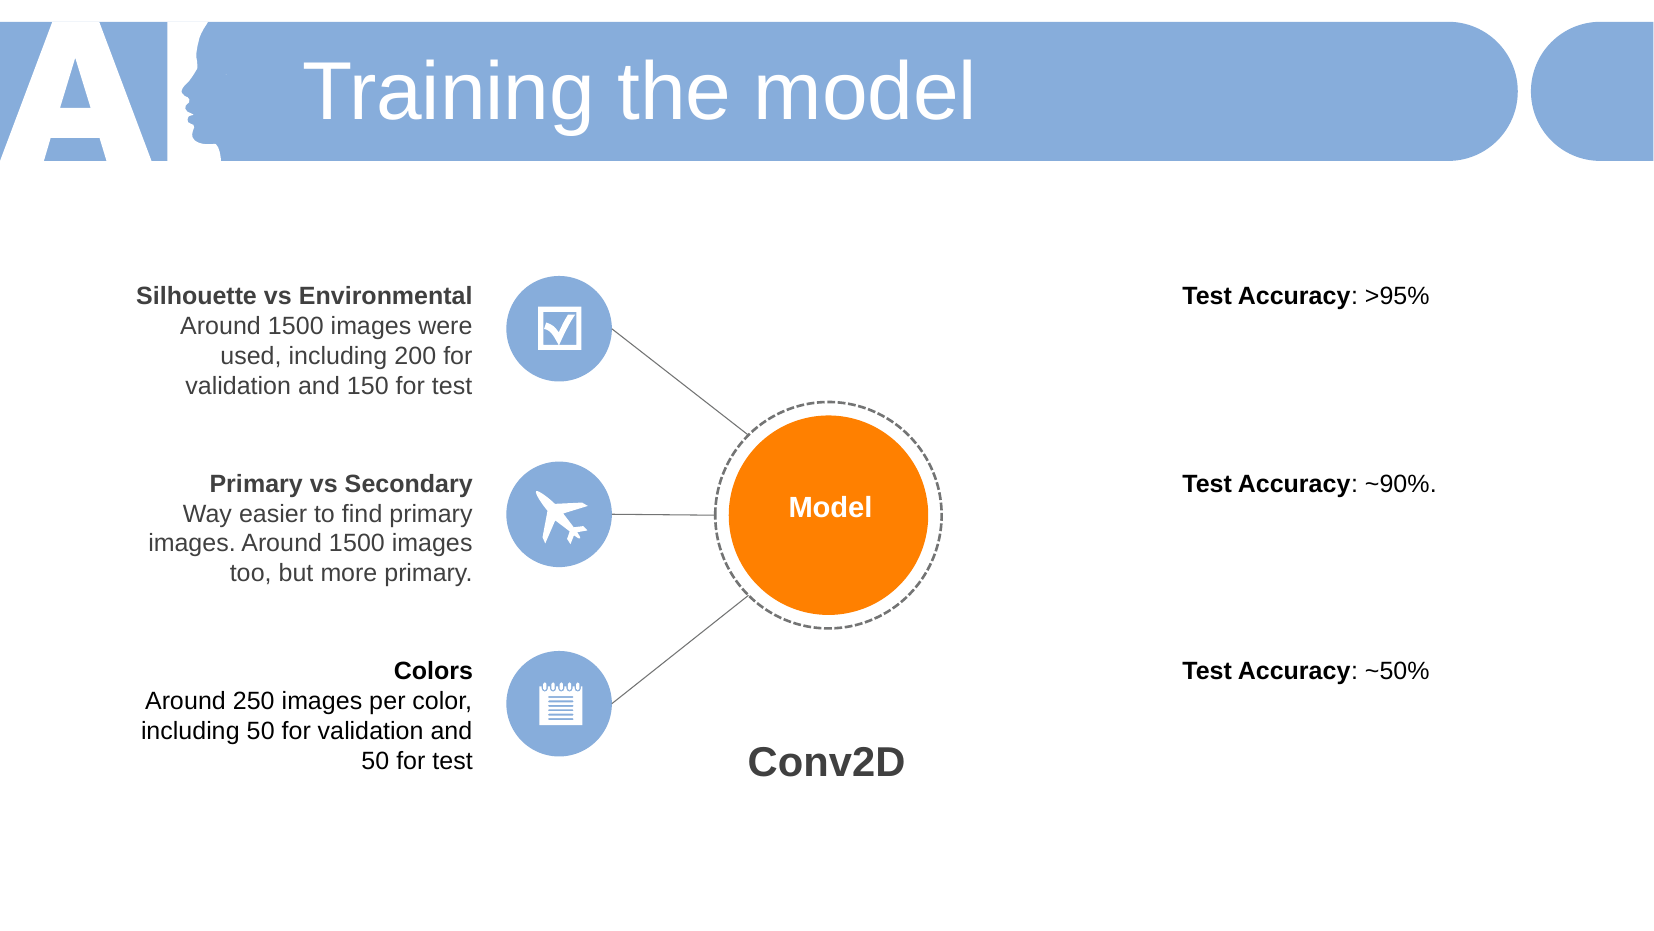

# Training the model
Silhouette vs Environmental
Around 1500 images were used, including 200 for validation and 150 for test
Test Accuracy: >95%
Primary vs Secondary
Way easier to find primary images. Around 1500 images too, but more primary.
Test Accuracy: ~90%.
Model
Colors
Around 250 images per color, including 50 for validation and 50 for test
Test Accuracy: ~50%
Conv2D